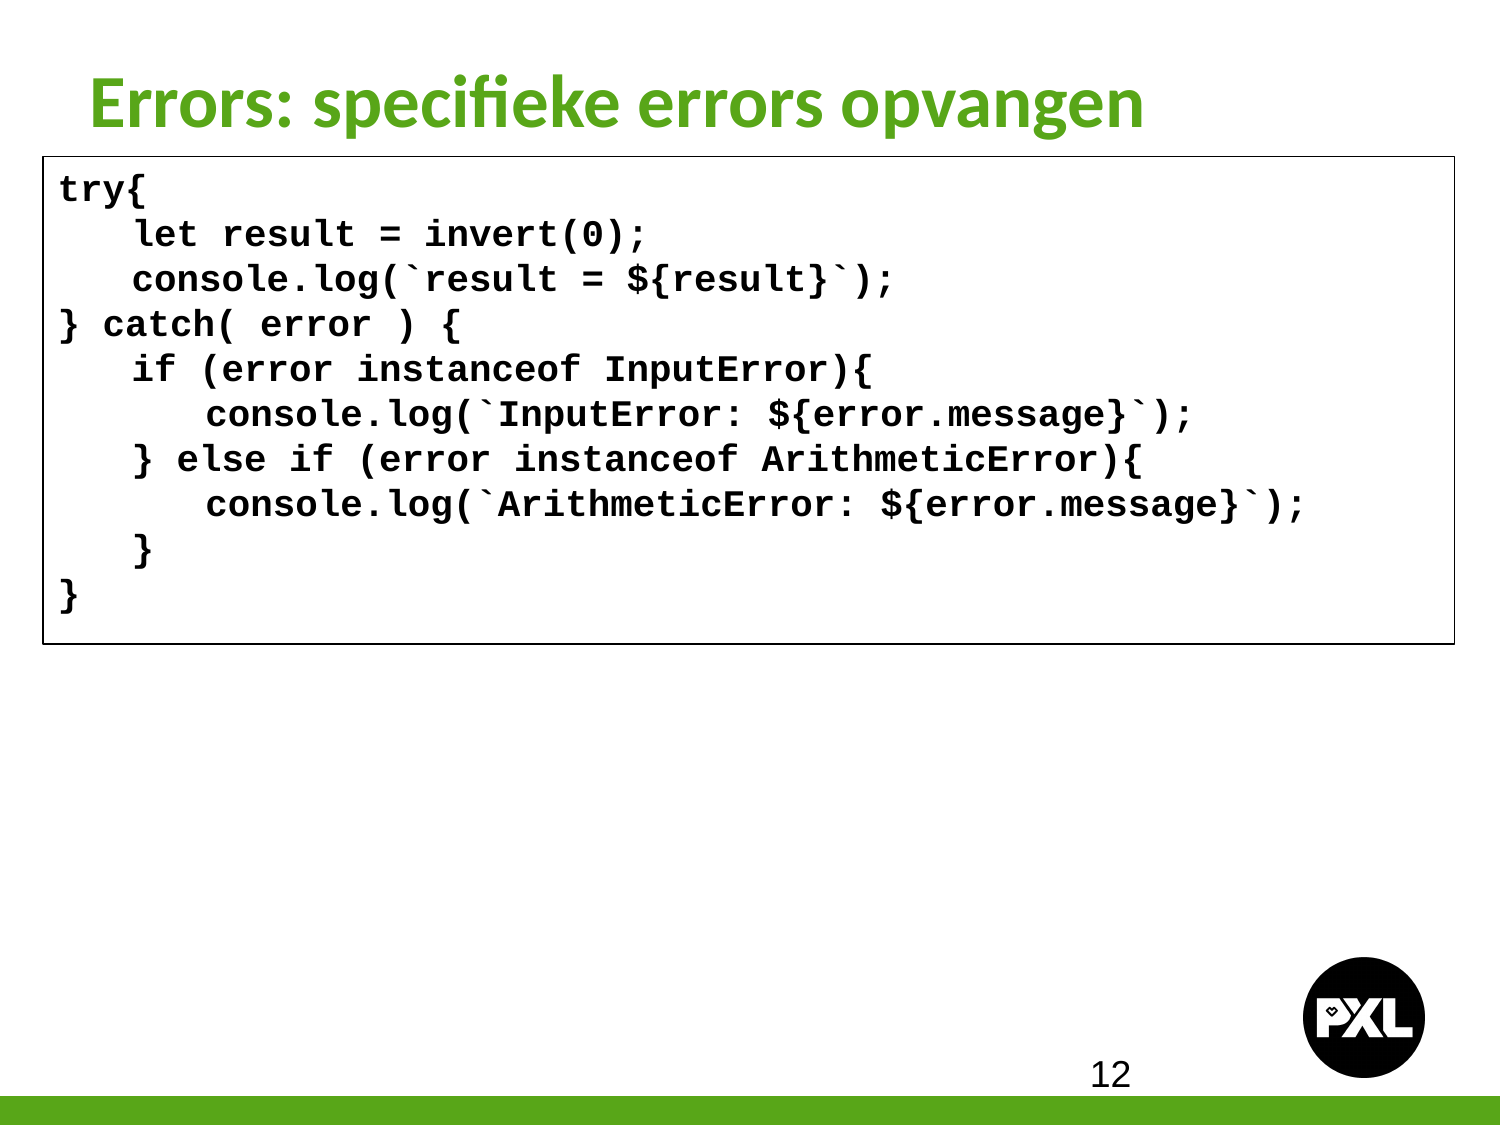

Errors: specifieke errors opvangen
try{
	let result = invert(0);
	console.log(`result = ${result}`);
} catch( error ) {
	if (error instanceof InputError){
		console.log(`InputError: ${error.message}`);
	} else if (error instanceof ArithmeticError){
		console.log(`ArithmeticError: ${error.message}`);
	}
}